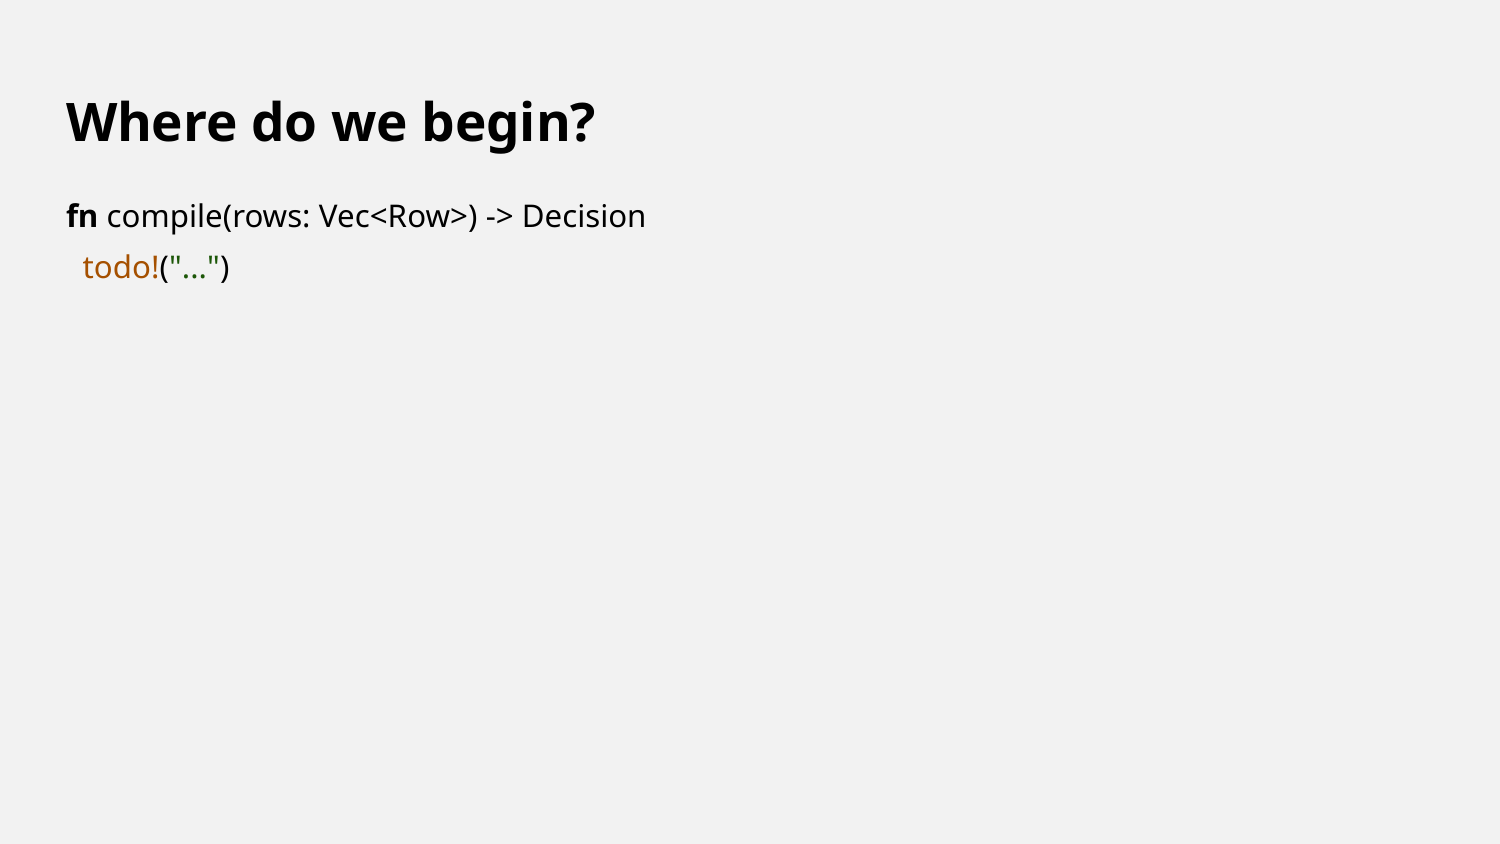

# Where do we begin?
fn compile(rows: Vec<Row>) -> Decision
 todo!("...")